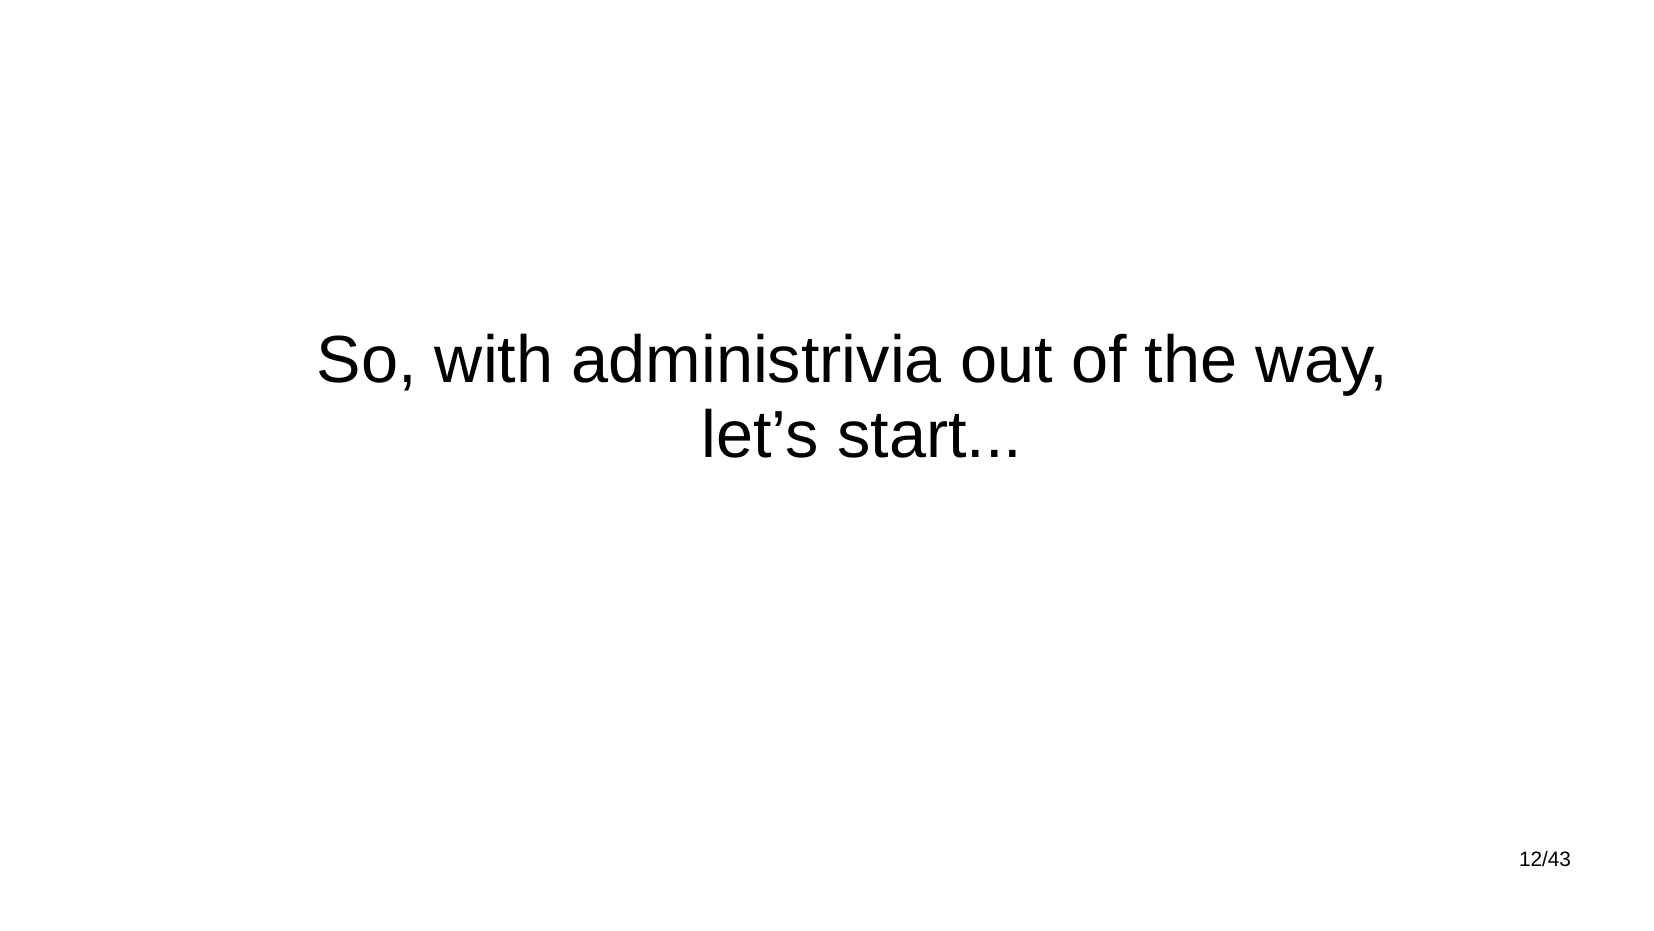

# So, with administrivia out of the way, let’s start...
12